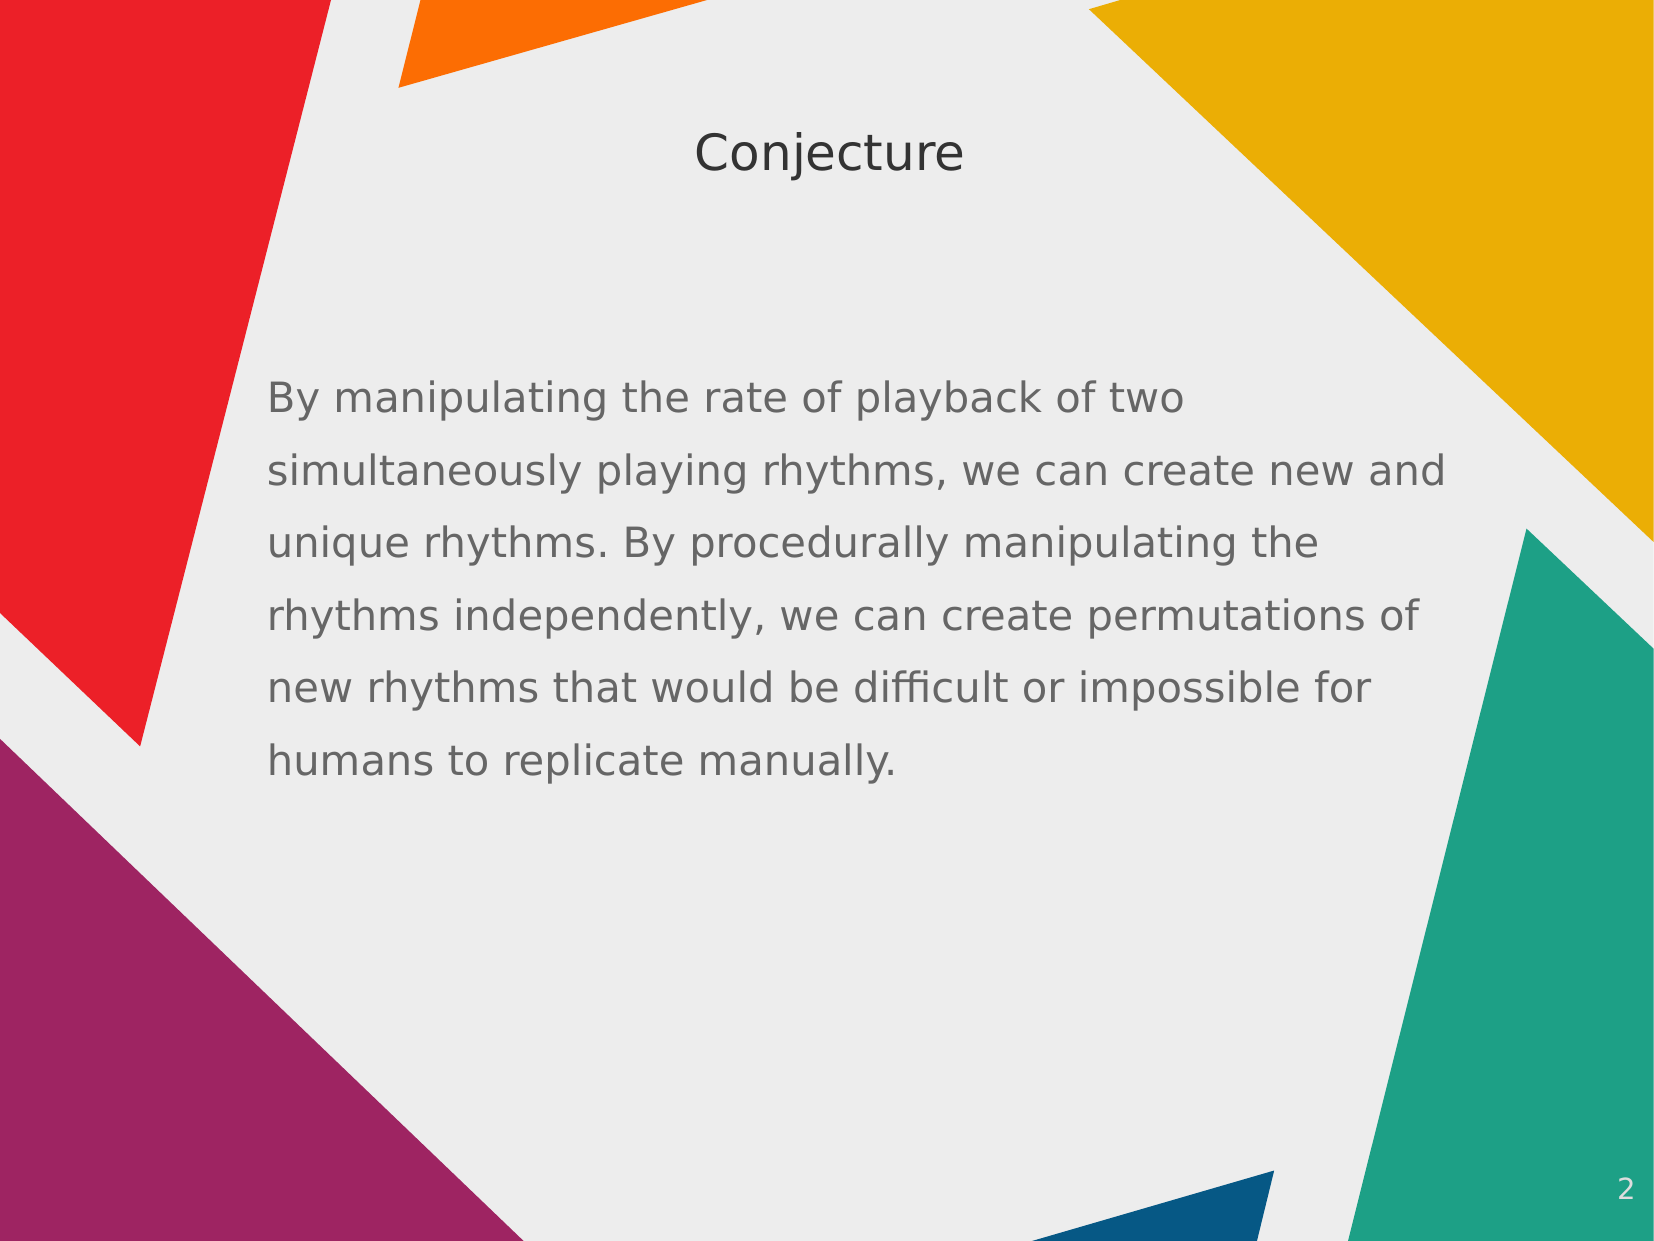

# Conjecture
By manipulating the rate of playback of two simultaneously playing rhythms, we can create new and unique rhythms. By procedurally manipulating the rhythms independently, we can create permutations of new rhythms that would be difficult or impossible for humans to replicate manually.
2